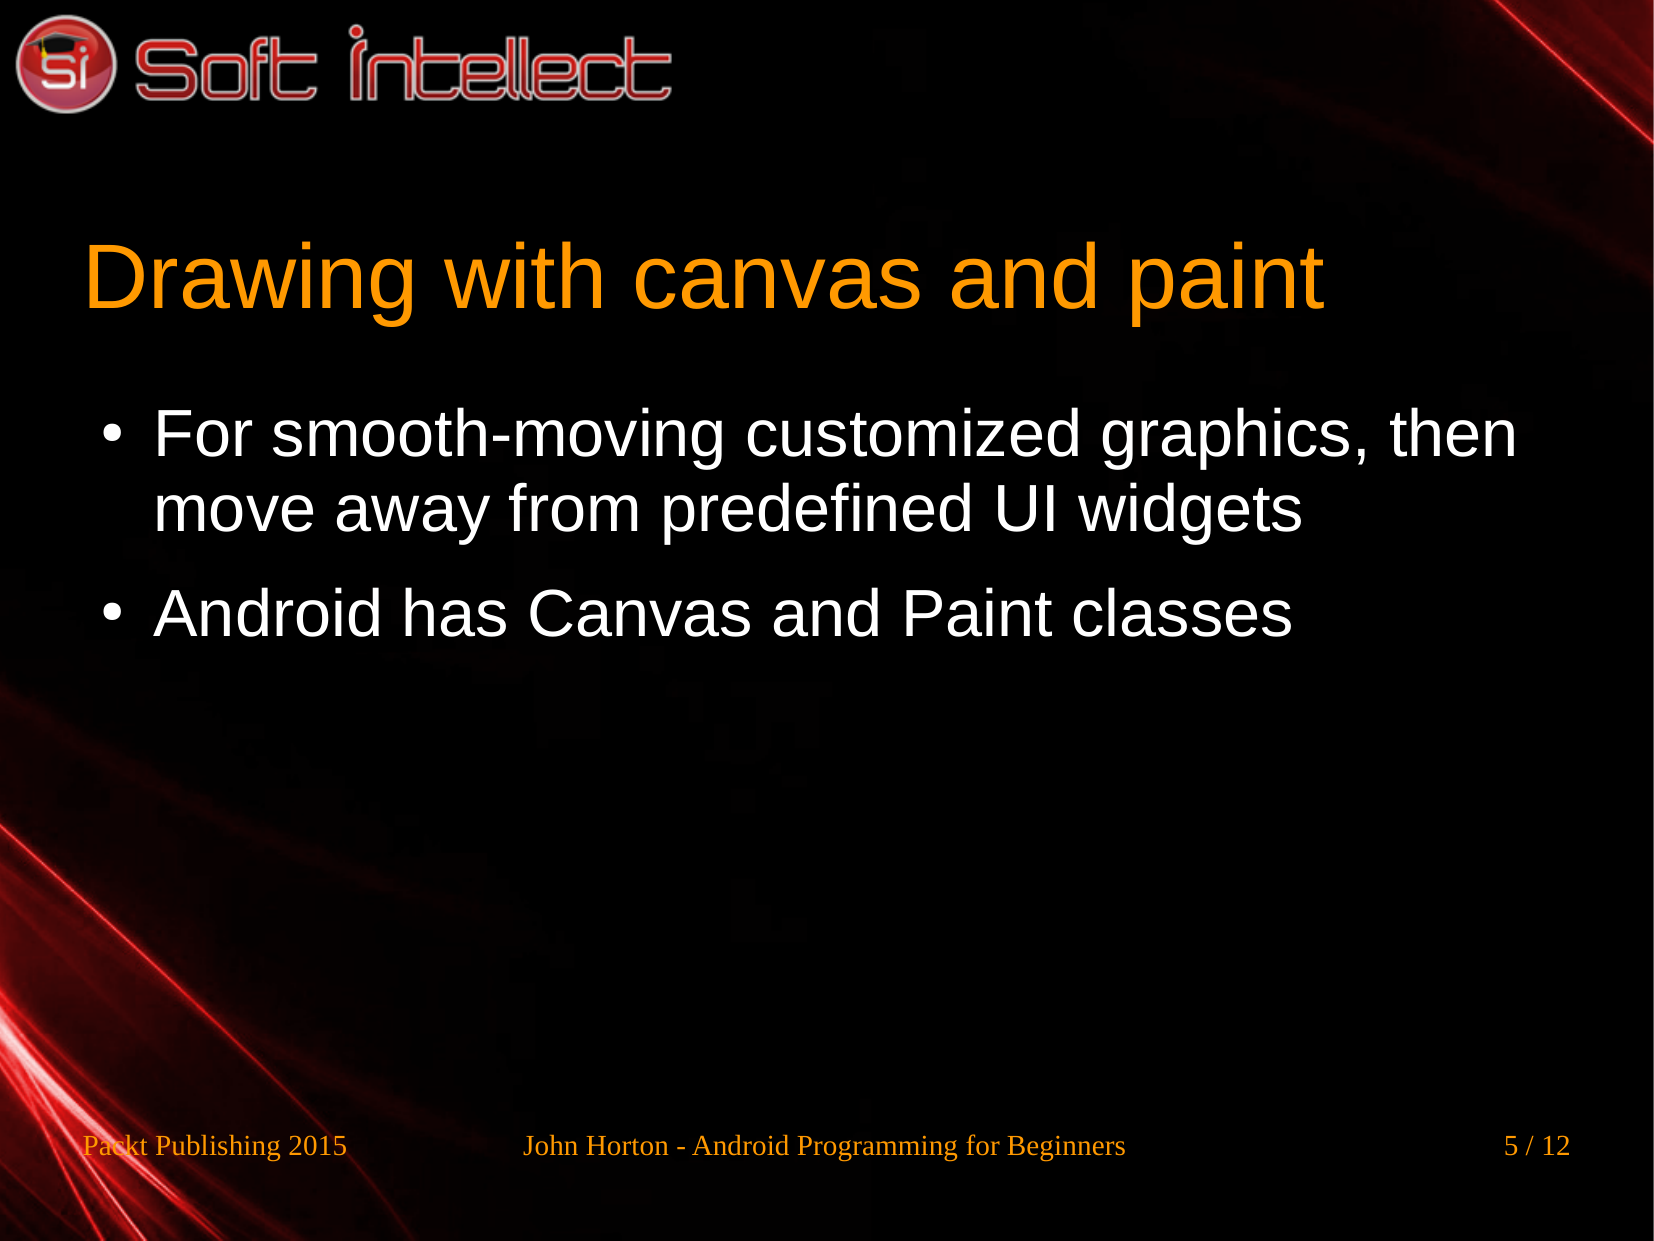

# Drawing with canvas and paint
For smooth-moving customized graphics, then move away from predefined UI widgets
Android has Canvas and Paint classes
Packt Publishing 2015
John Horton - Android Programming for Beginners
5